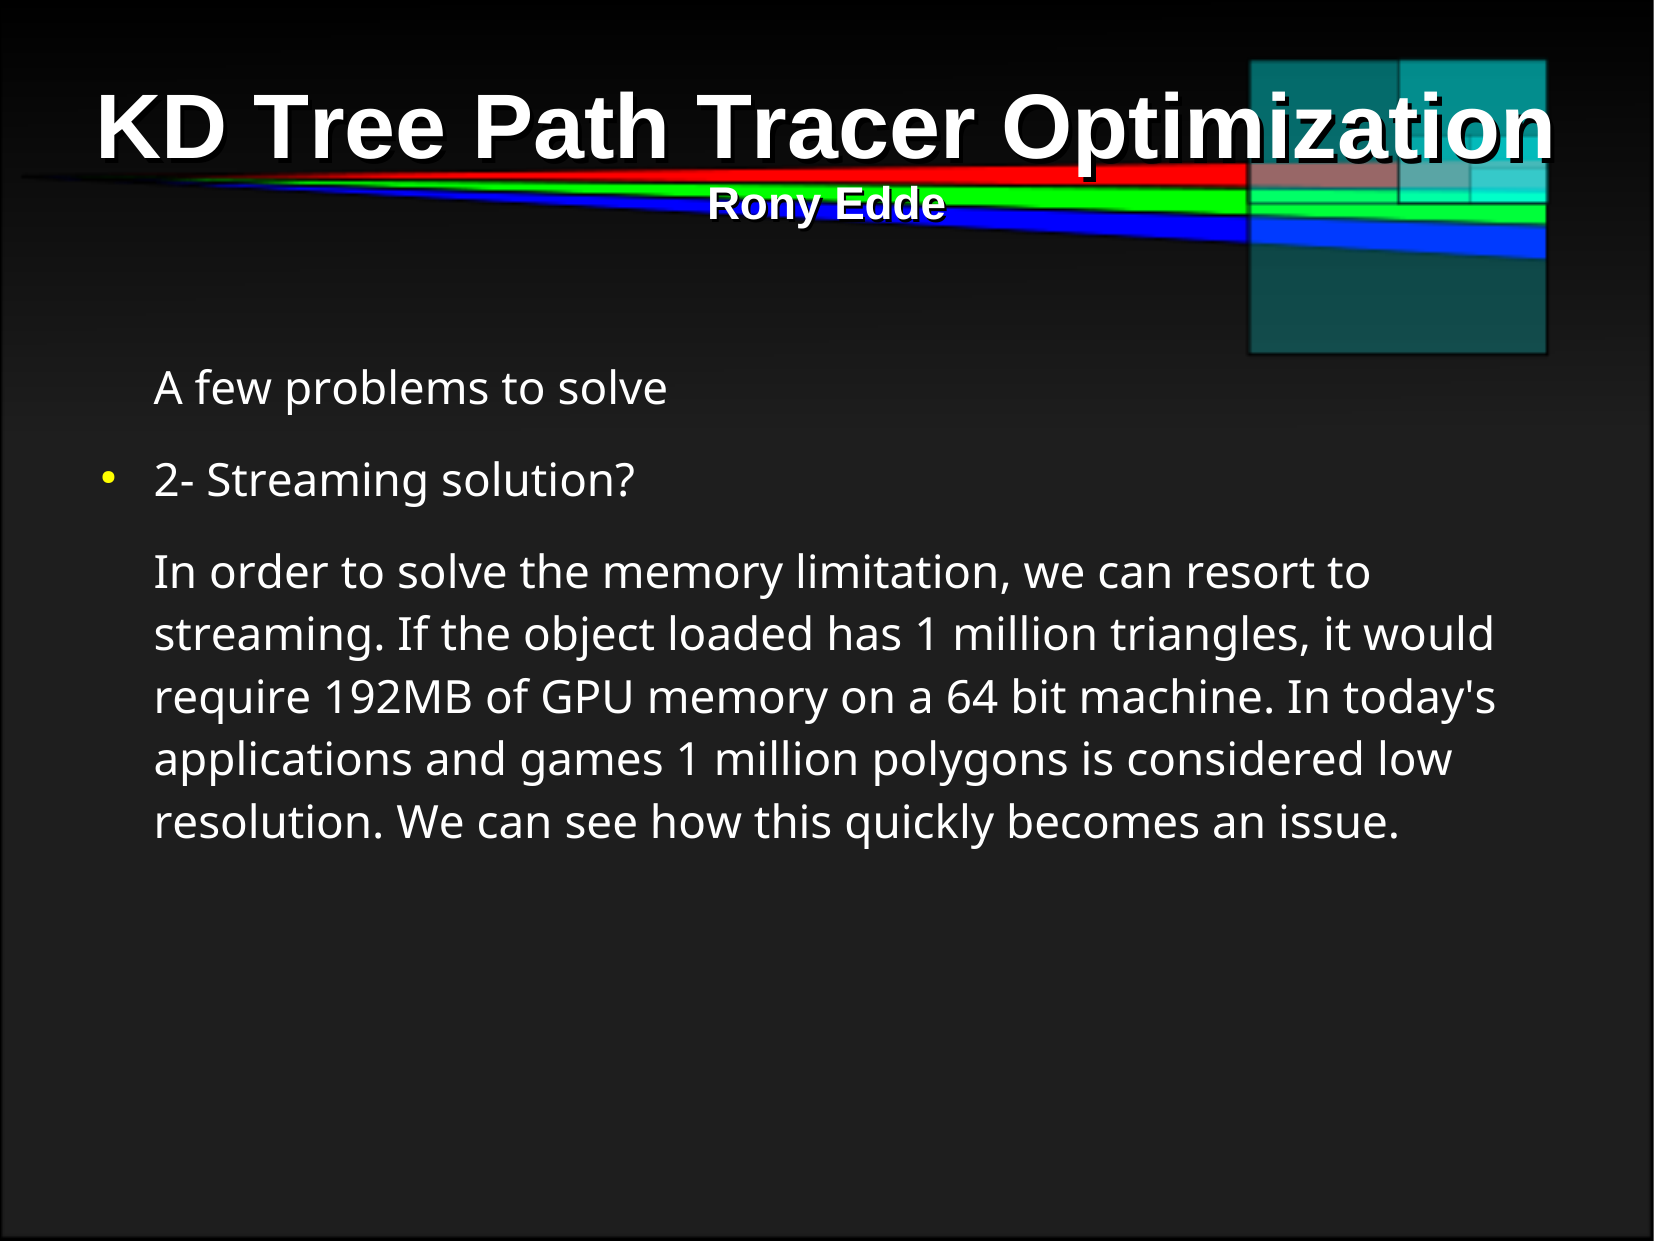

KD Tree Path Tracer Optimization
Rony Edde
# A few problems to solve
2- Streaming solution?
In order to solve the memory limitation, we can resort to streaming. If the object loaded has 1 million triangles, it would require 192MB of GPU memory on a 64 bit machine. In today's applications and games 1 million polygons is considered low resolution. We can see how this quickly becomes an issue.